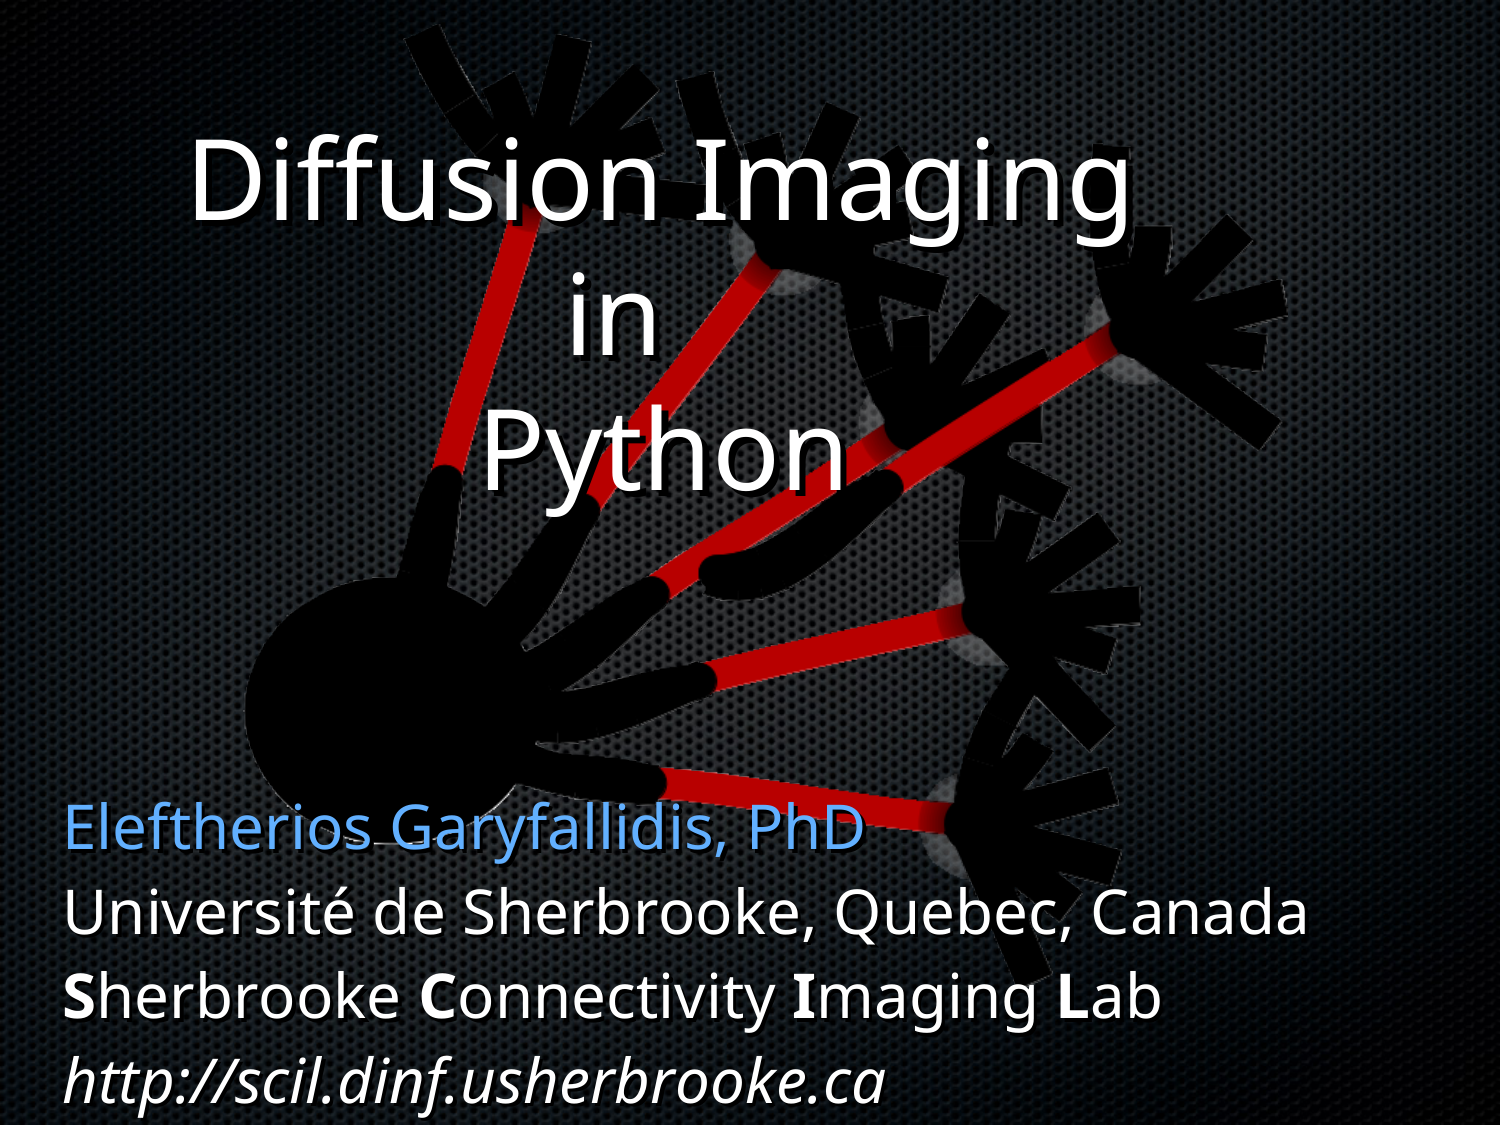

# Diffusion Imaging in Python
Eleftherios Garyfallidis, PhD
Université de Sherbrooke, Quebec, Canada
Sherbrooke Connectivity Imaging Lab
http://scil.dinf.usherbrooke.ca